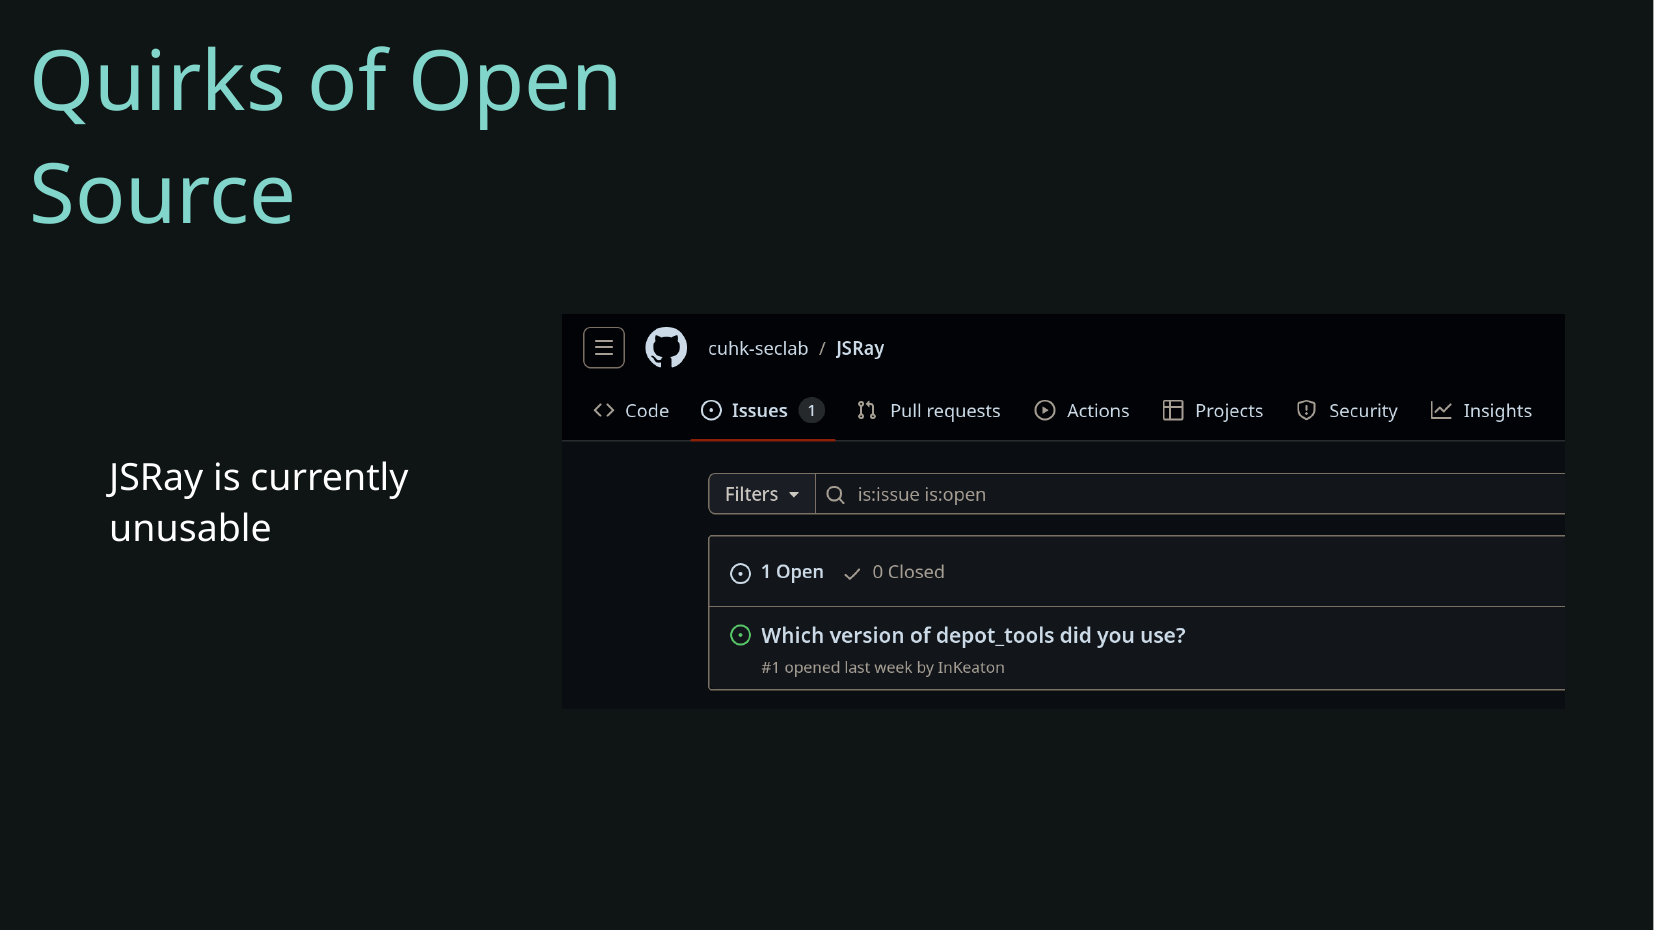

# Quirks of Open Source
JSRay is currently
unusable